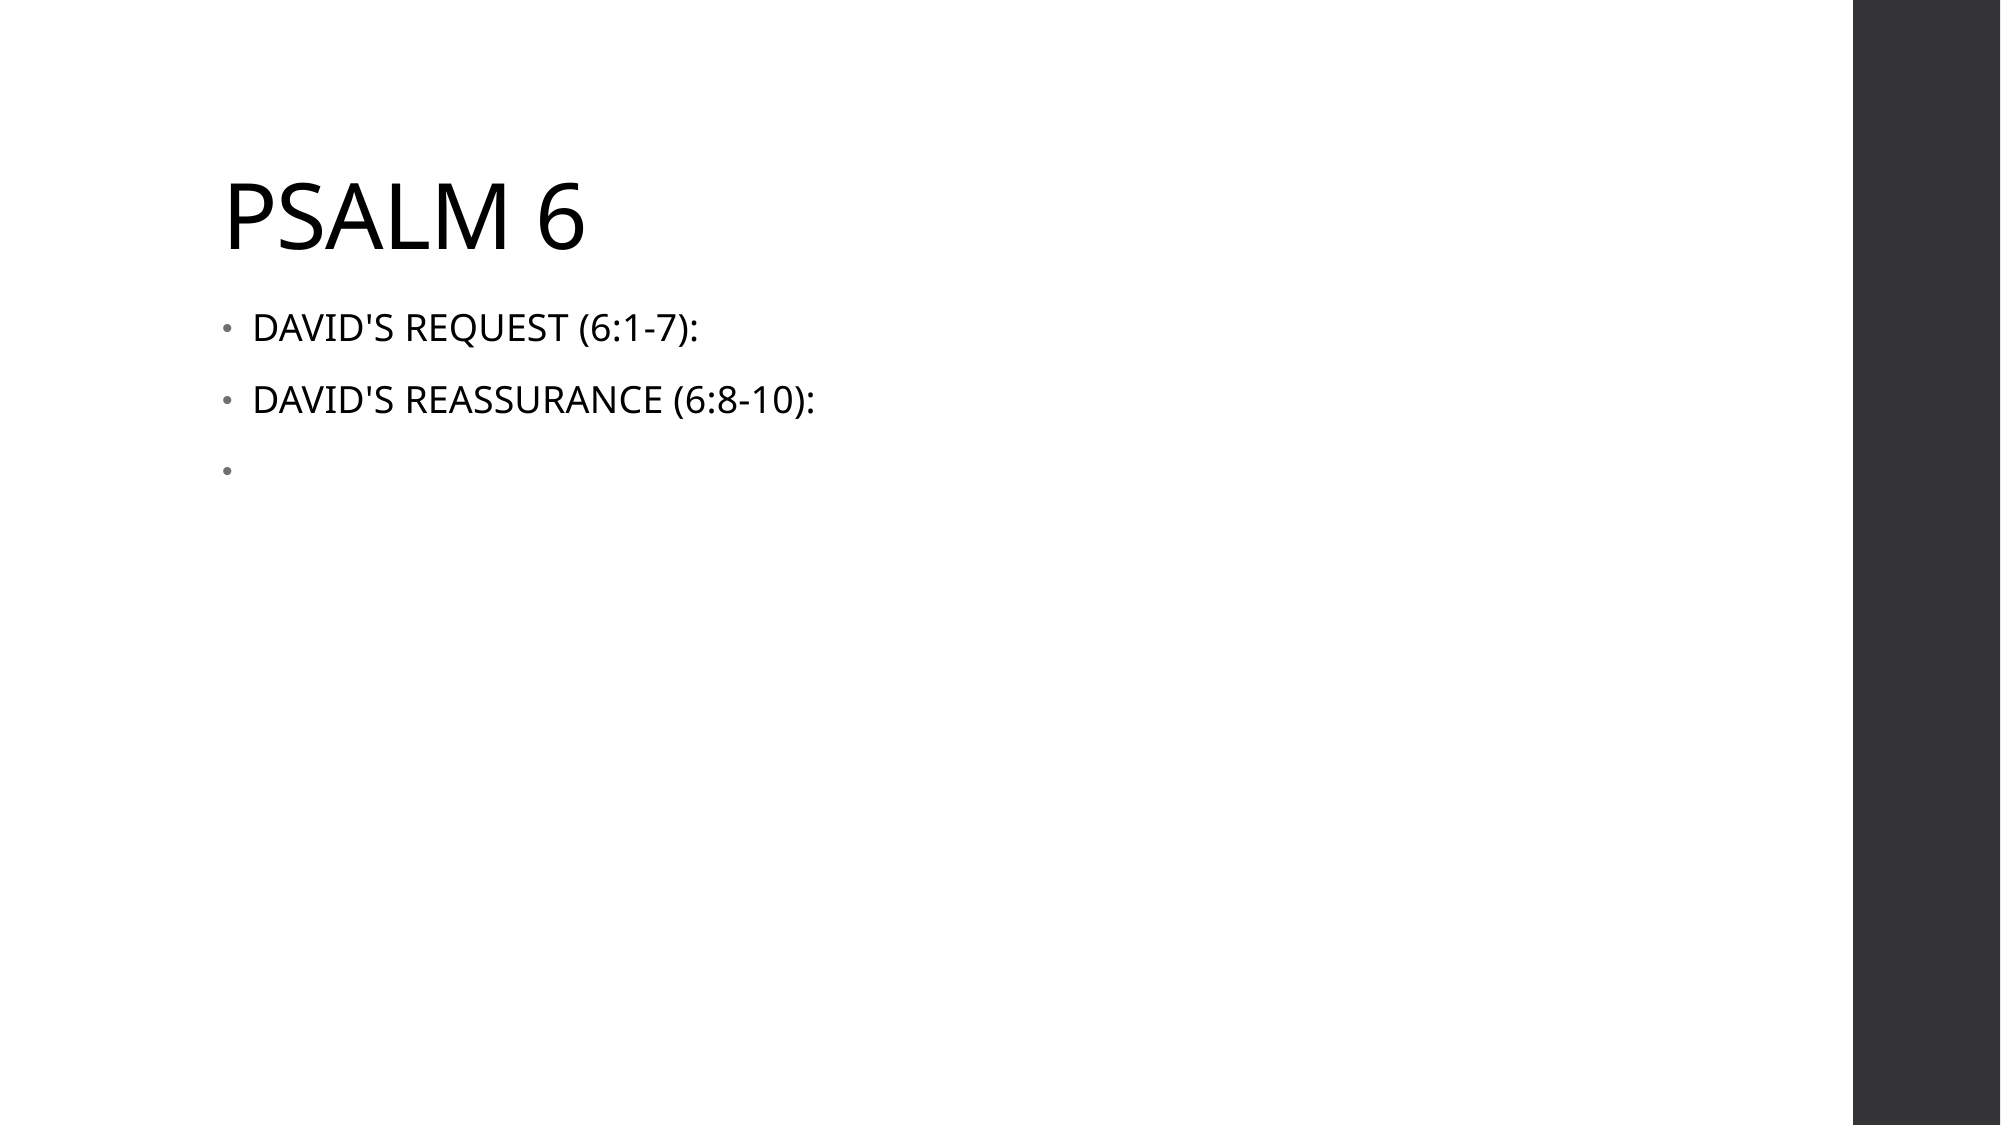

# PSALM 6
DAVID'S REQUEST (6:1-7):
DAVID'S REASSURANCE (6:8-10):